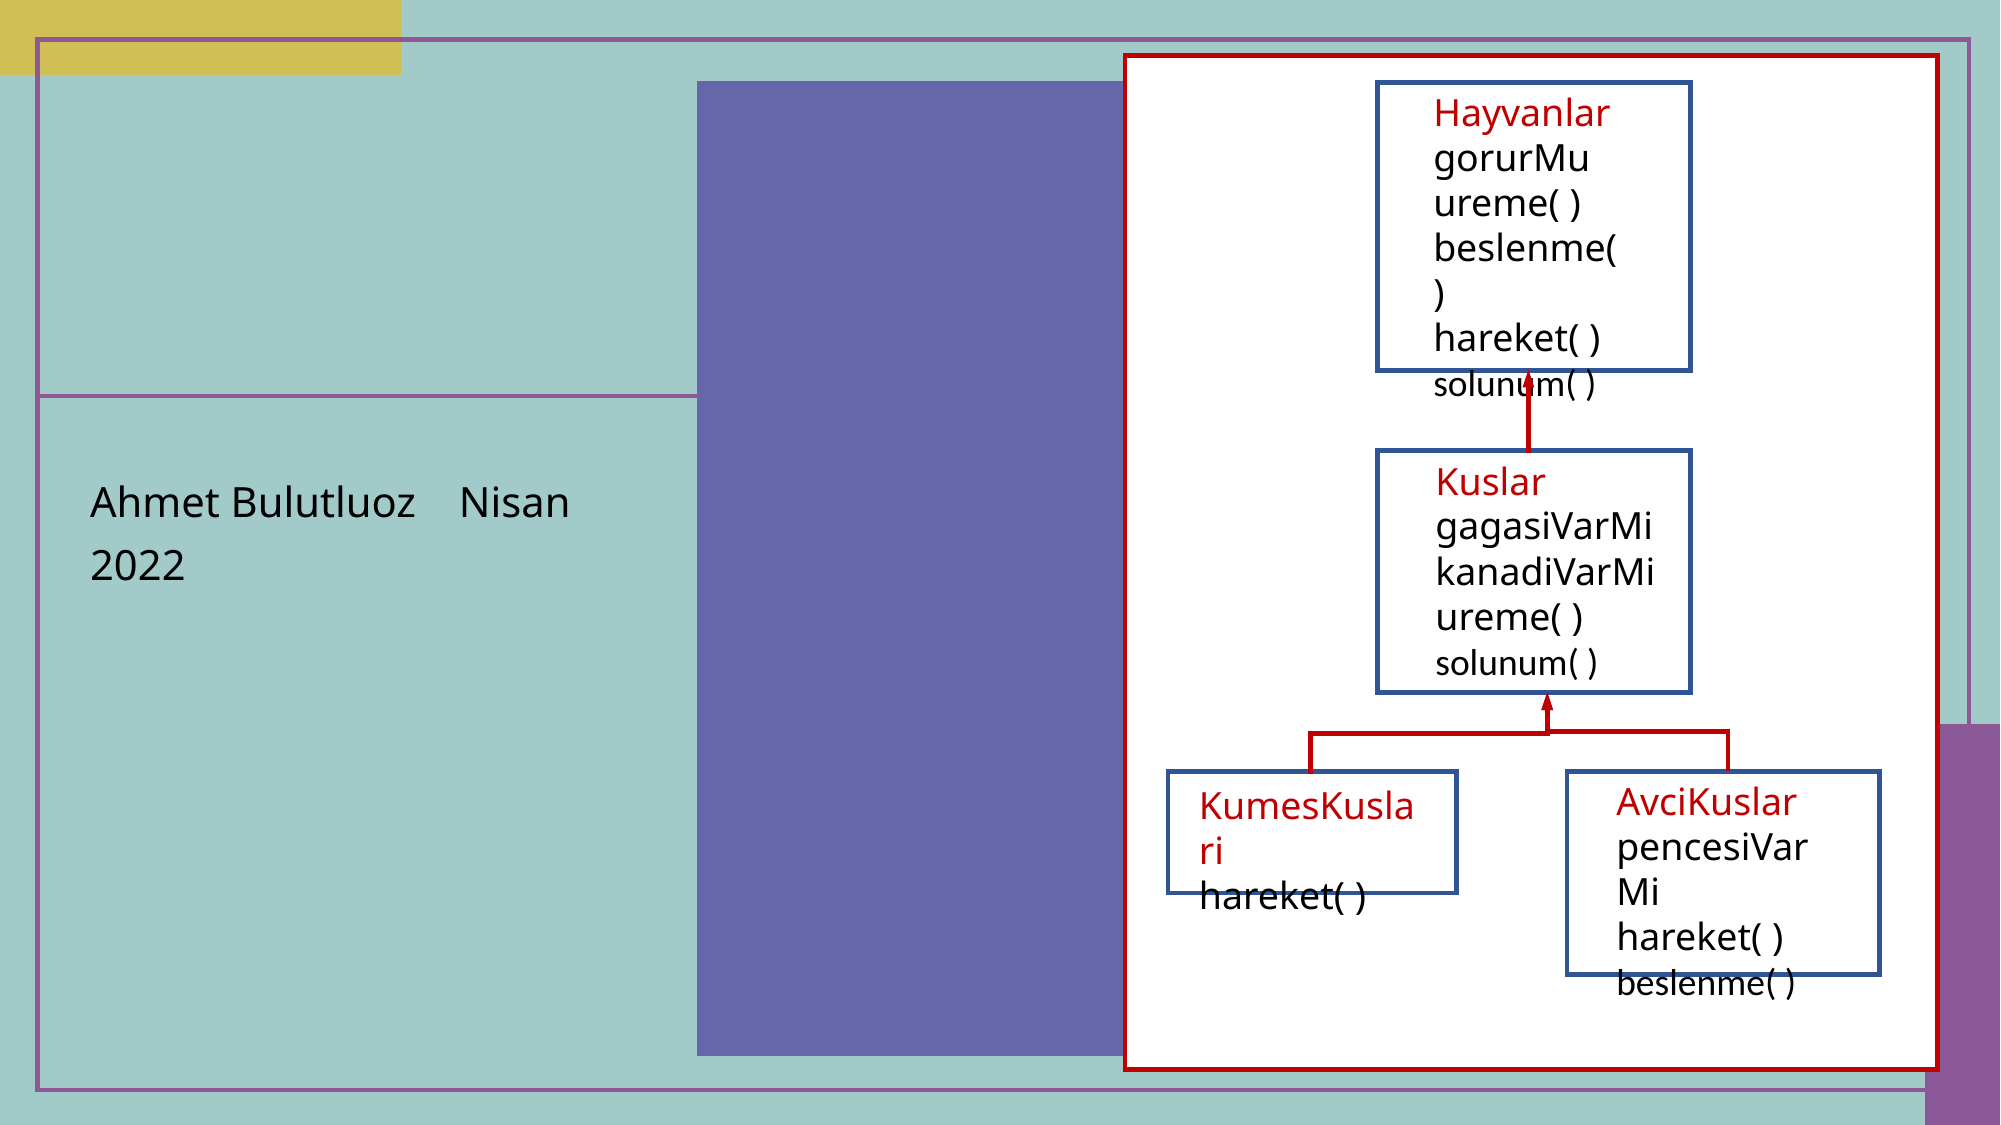

Hayvanlar
gorurMu
ureme( )
beslenme( )
hareket( )
solunum( )
Kuslar
gagasiVarMi
kanadiVarMi
ureme( )
solunum( )
# Ahmet Bulutluoz Nisan 2022
AvciKuslar
pencesiVarMi
hareket( )
beslenme( )
KumesKuslari
hareket( )